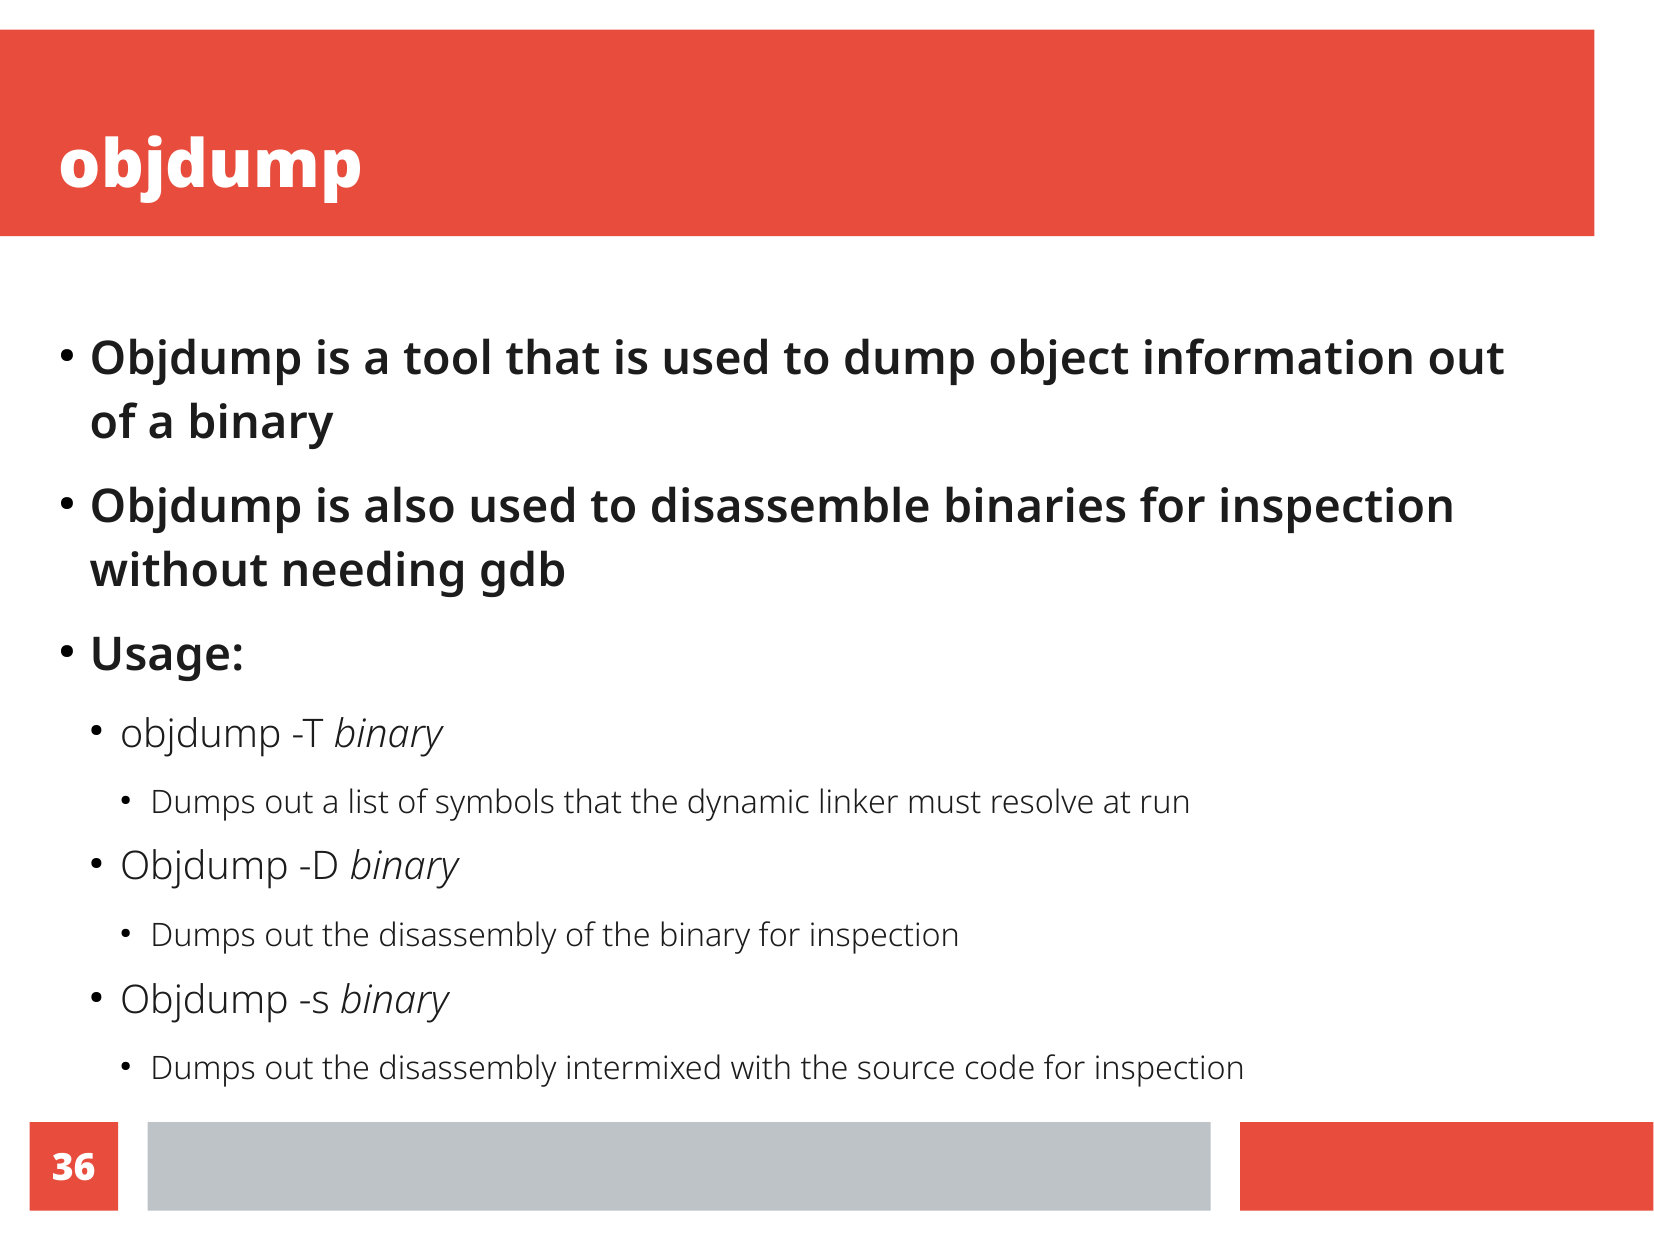

# objdump
Objdump is a tool that is used to dump object information out of a binary
Objdump is also used to disassemble binaries for inspection without needing gdb
Usage:
objdump -T binary
Dumps out a list of symbols that the dynamic linker must resolve at run
Objdump -D binary
Dumps out the disassembly of the binary for inspection
Objdump -s binary
Dumps out the disassembly intermixed with the source code for inspection
36